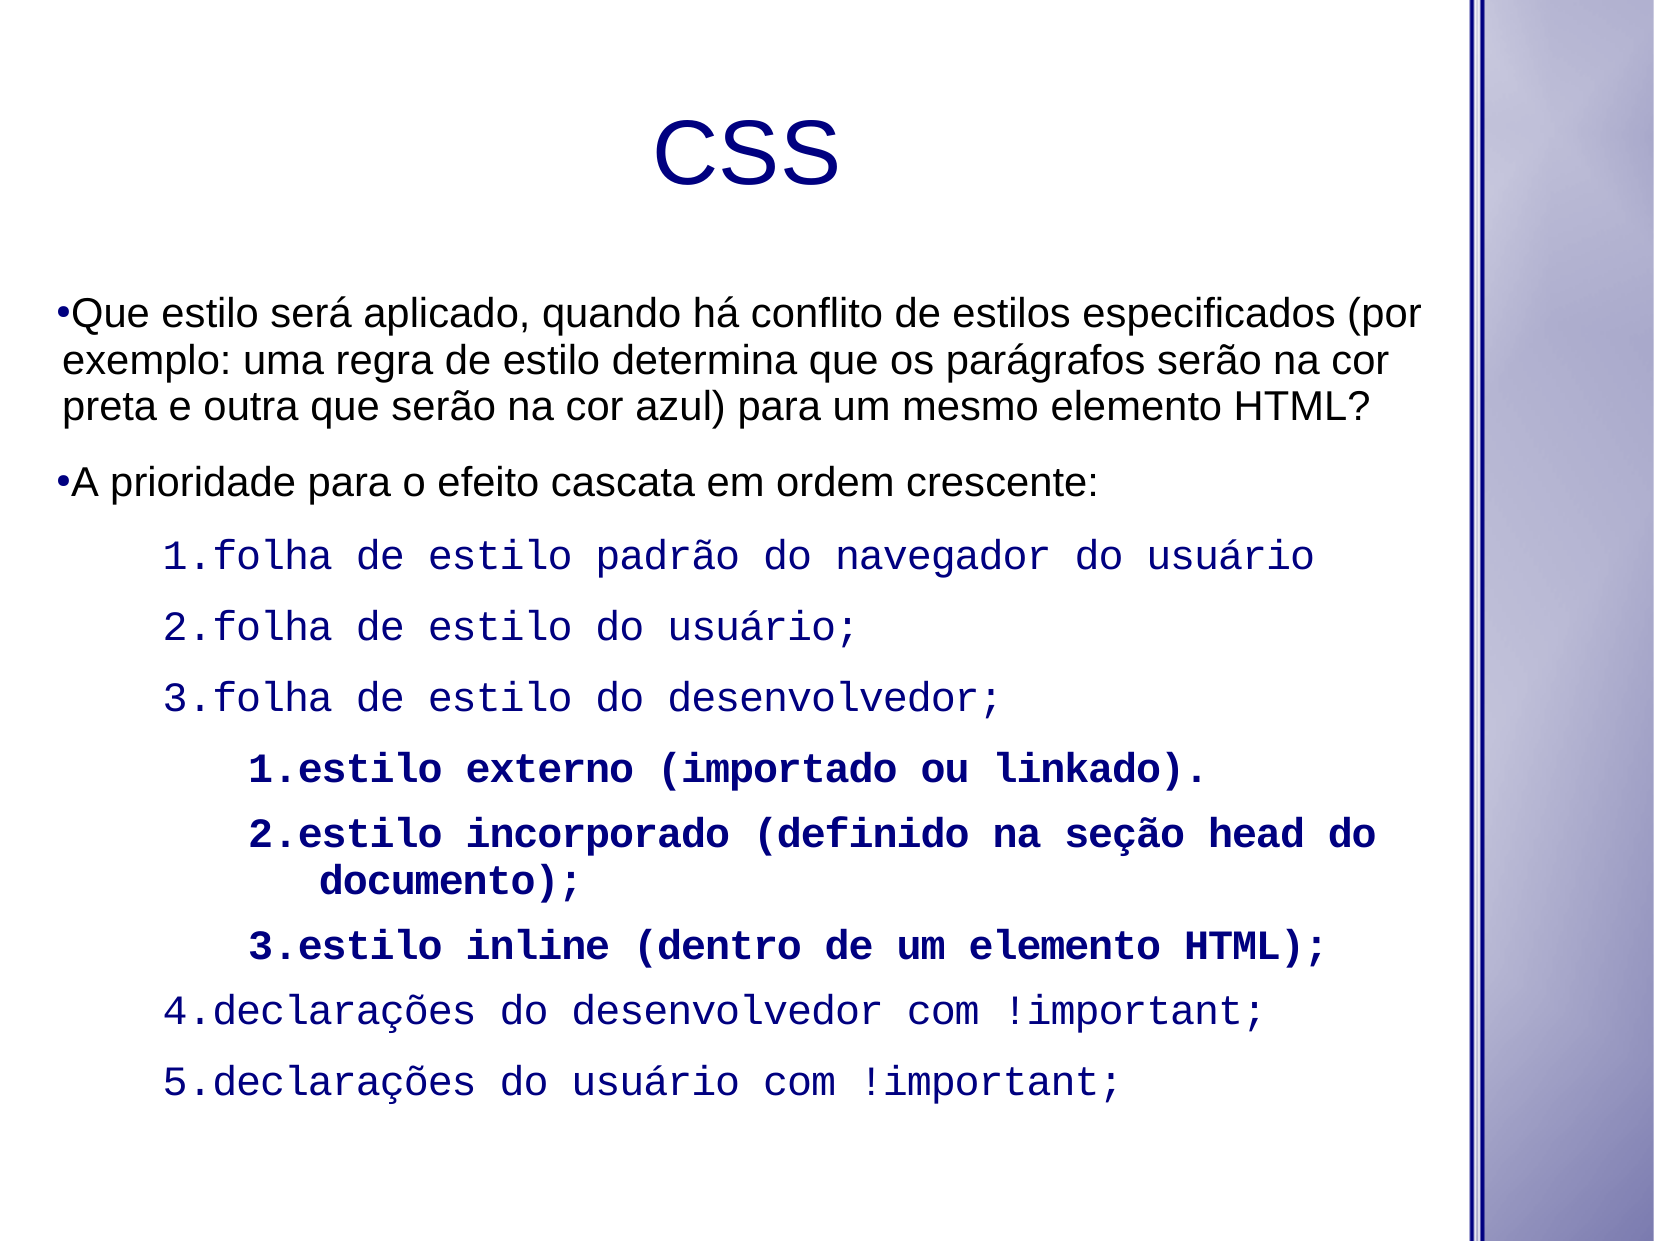

# CSS
Que estilo será aplicado, quando há conflito de estilos especificados (por exemplo: uma regra de estilo determina que os parágrafos serão na cor preta e outra que serão na cor azul) para um mesmo elemento HTML?
A prioridade para o efeito cascata em ordem crescente:
folha de estilo padrão do navegador do usuário
folha de estilo do usuário;
folha de estilo do desenvolvedor;
estilo externo (importado ou linkado).
estilo incorporado (definido na seção head do documento);
estilo inline (dentro de um elemento HTML);
declarações do desenvolvedor com !important;
declarações do usuário com !important;